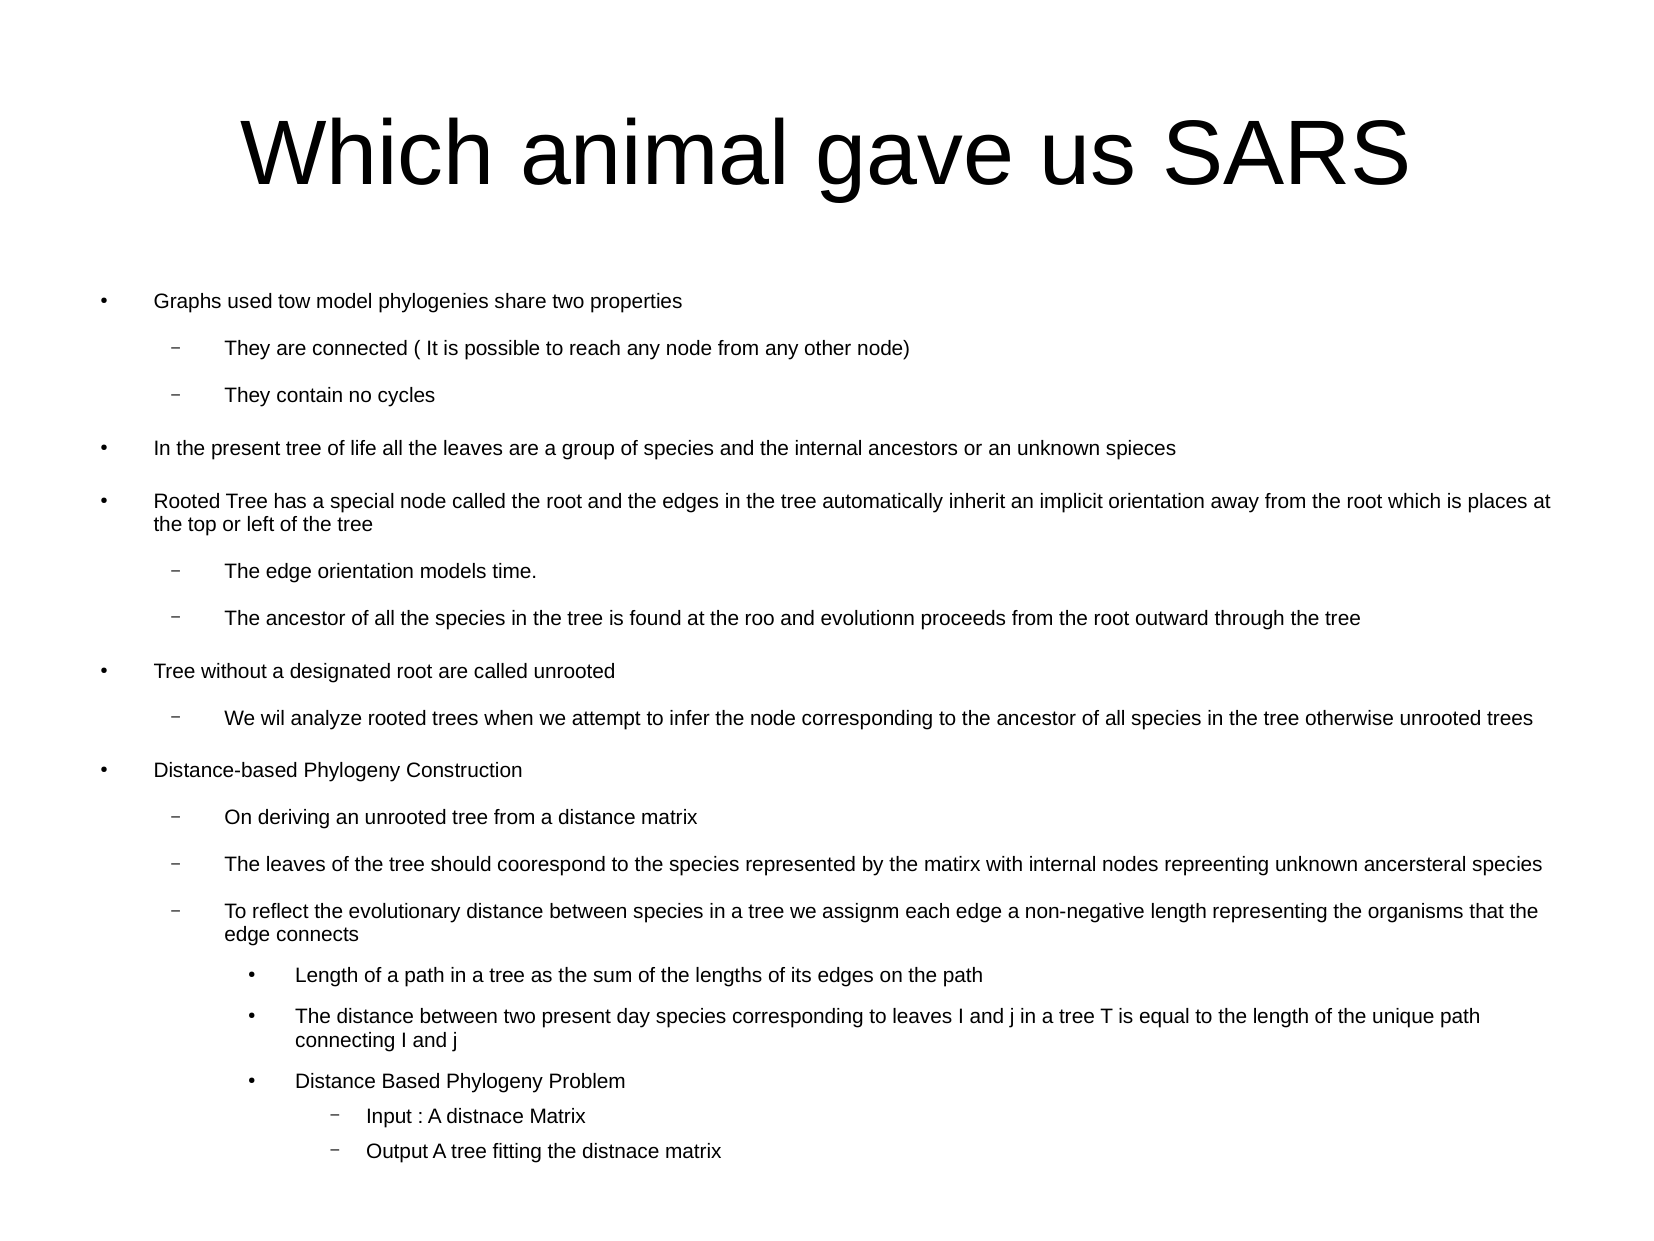

# Which animal gave us SARS
Graphs used tow model phylogenies share two properties
They are connected ( It is possible to reach any node from any other node)
They contain no cycles
In the present tree of life all the leaves are a group of species and the internal ancestors or an unknown spieces
Rooted Tree has a special node called the root and the edges in the tree automatically inherit an implicit orientation away from the root which is places at the top or left of the tree
The edge orientation models time.
The ancestor of all the species in the tree is found at the roo and evolutionn proceeds from the root outward through the tree
Tree without a designated root are called unrooted
We wil analyze rooted trees when we attempt to infer the node corresponding to the ancestor of all species in the tree otherwise unrooted trees
Distance-based Phylogeny Construction
On deriving an unrooted tree from a distance matrix
The leaves of the tree should coorespond to the species represented by the matirx with internal nodes repreenting unknown ancersteral species
To reflect the evolutionary distance between species in a tree we assignm each edge a non-negative length representing the organisms that the edge connects
Length of a path in a tree as the sum of the lengths of its edges on the path
The distance between two present day species corresponding to leaves I and j in a tree T is equal to the length of the unique path connecting I and j
Distance Based Phylogeny Problem
Input : A distnace Matrix
Output A tree fitting the distnace matrix